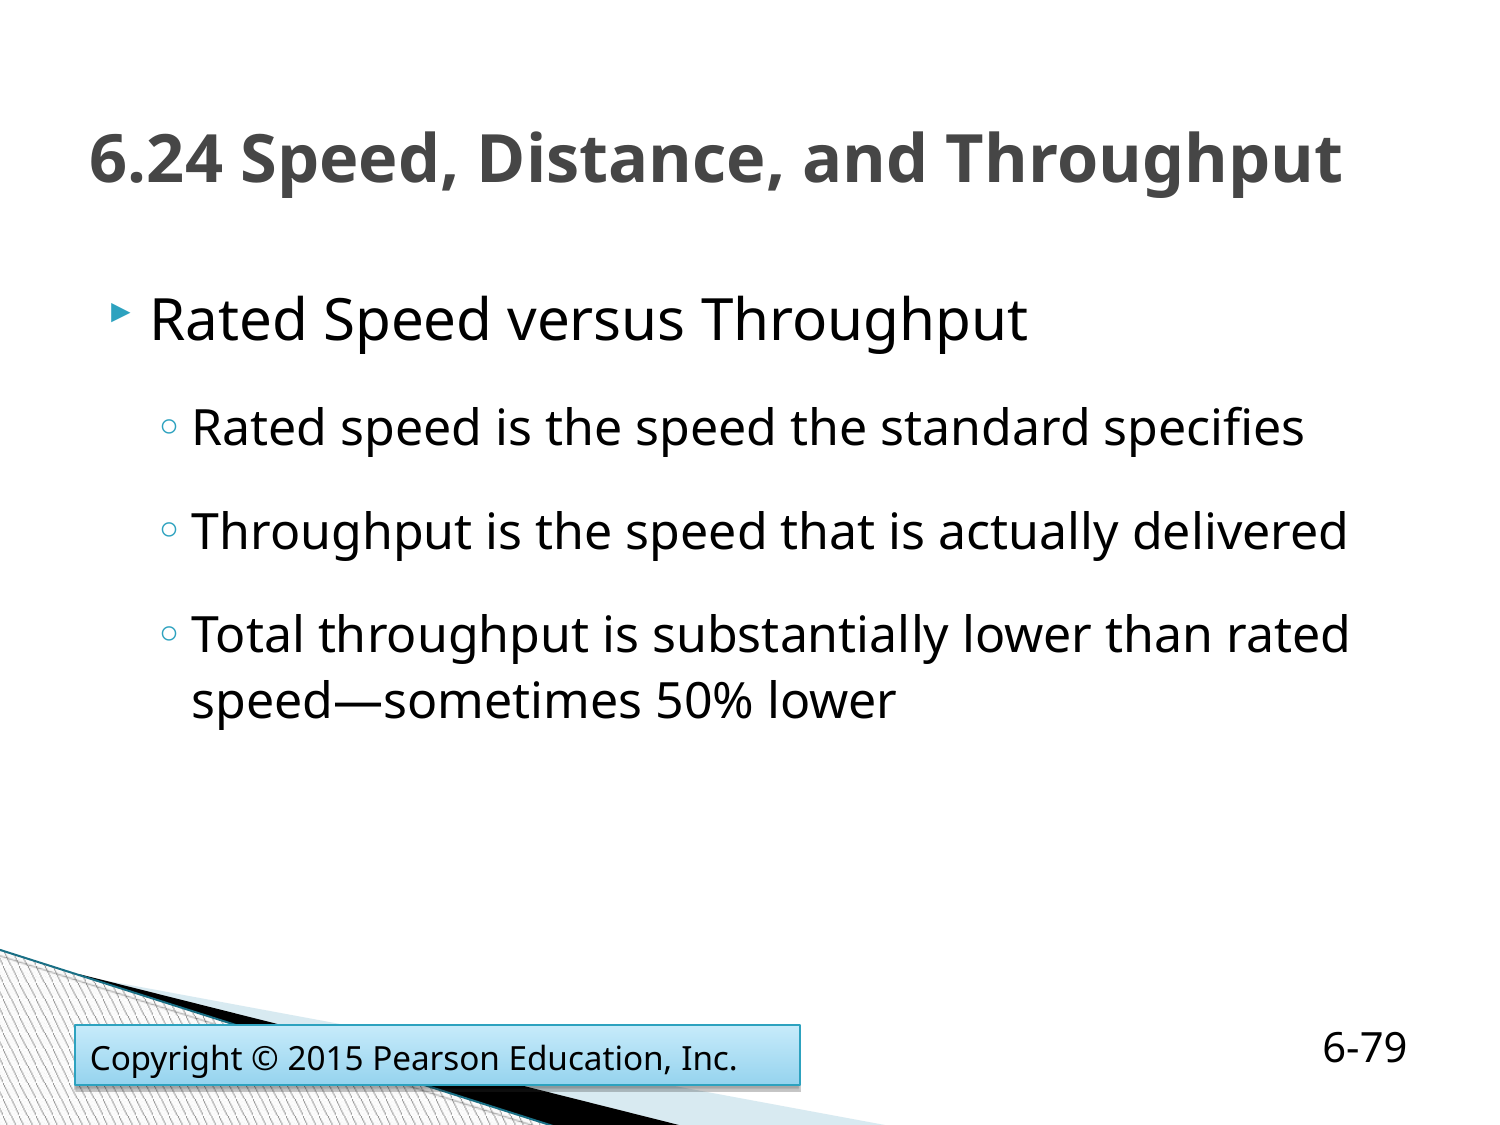

6.24 Speed, Distance, and Throughput
# Rated Speed versus Throughput
Rated speed is the speed the standard specifies
Throughput is the speed that is actually delivered
Total throughput is substantially lower than rated speed—sometimes 50% lower
Copyright © 2015 Pearson Education, Inc.